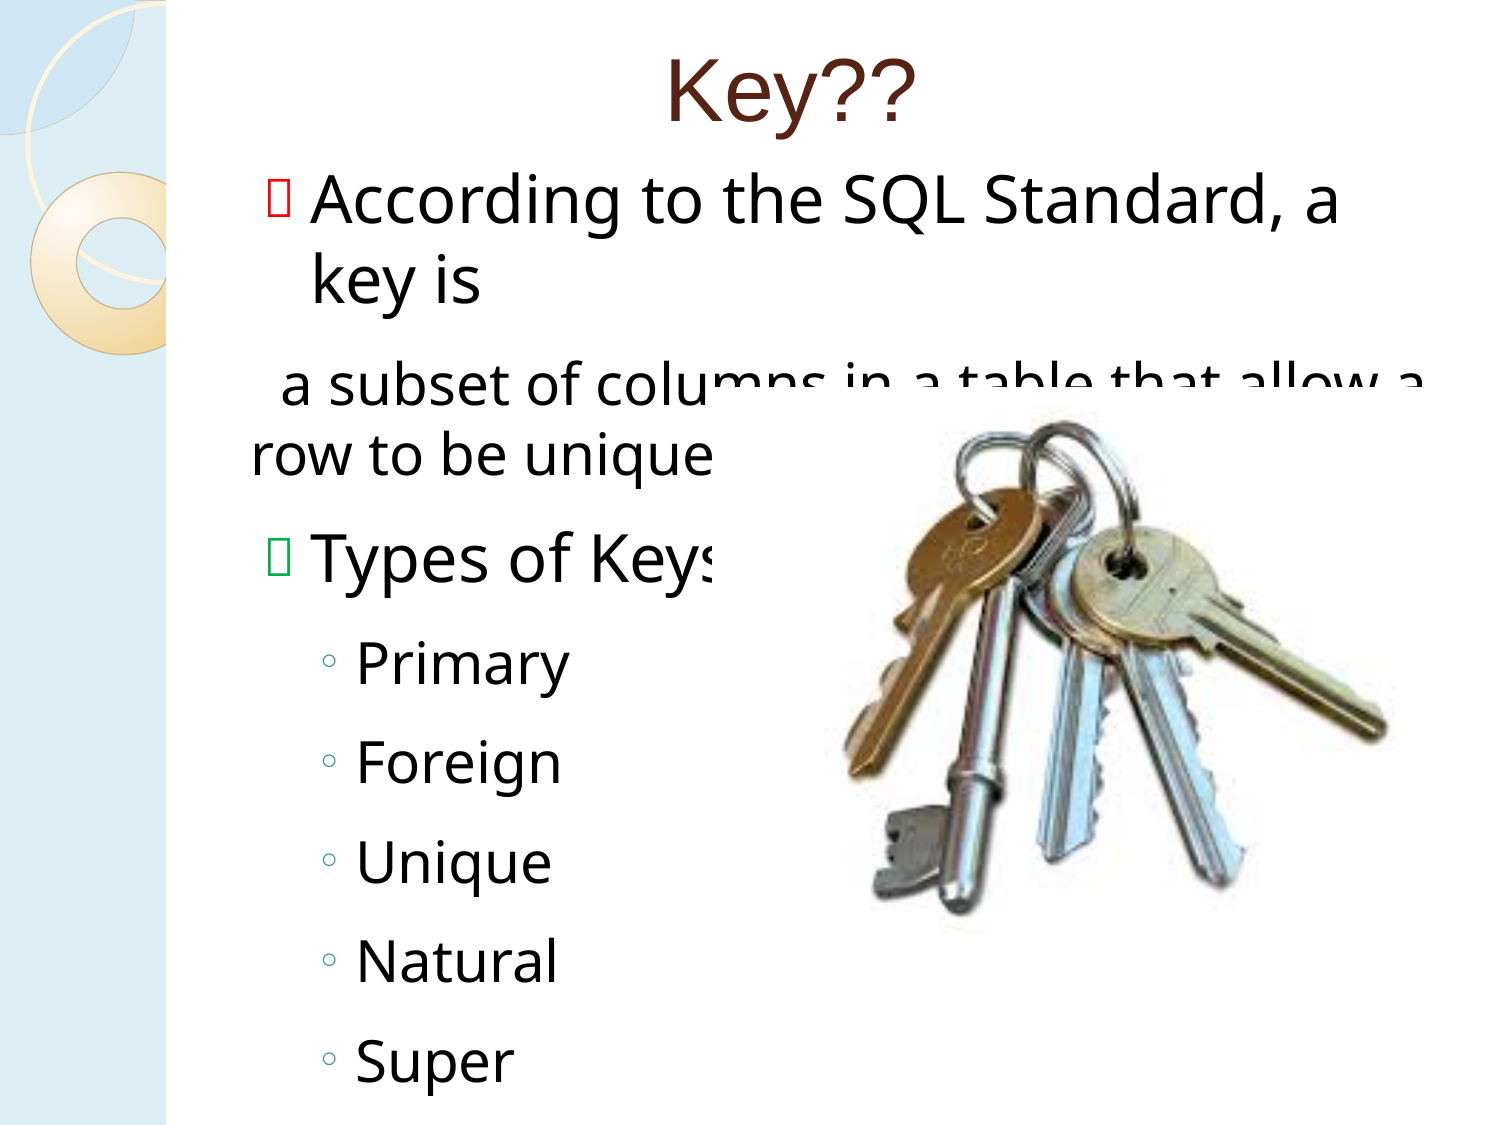

# Key??
According to the SQL Standard, a key is
 a subset of columns in a table that allow a row to be uniquely identified.
Types of Keys:
Primary
Foreign
Unique
Natural
Super
Candidate